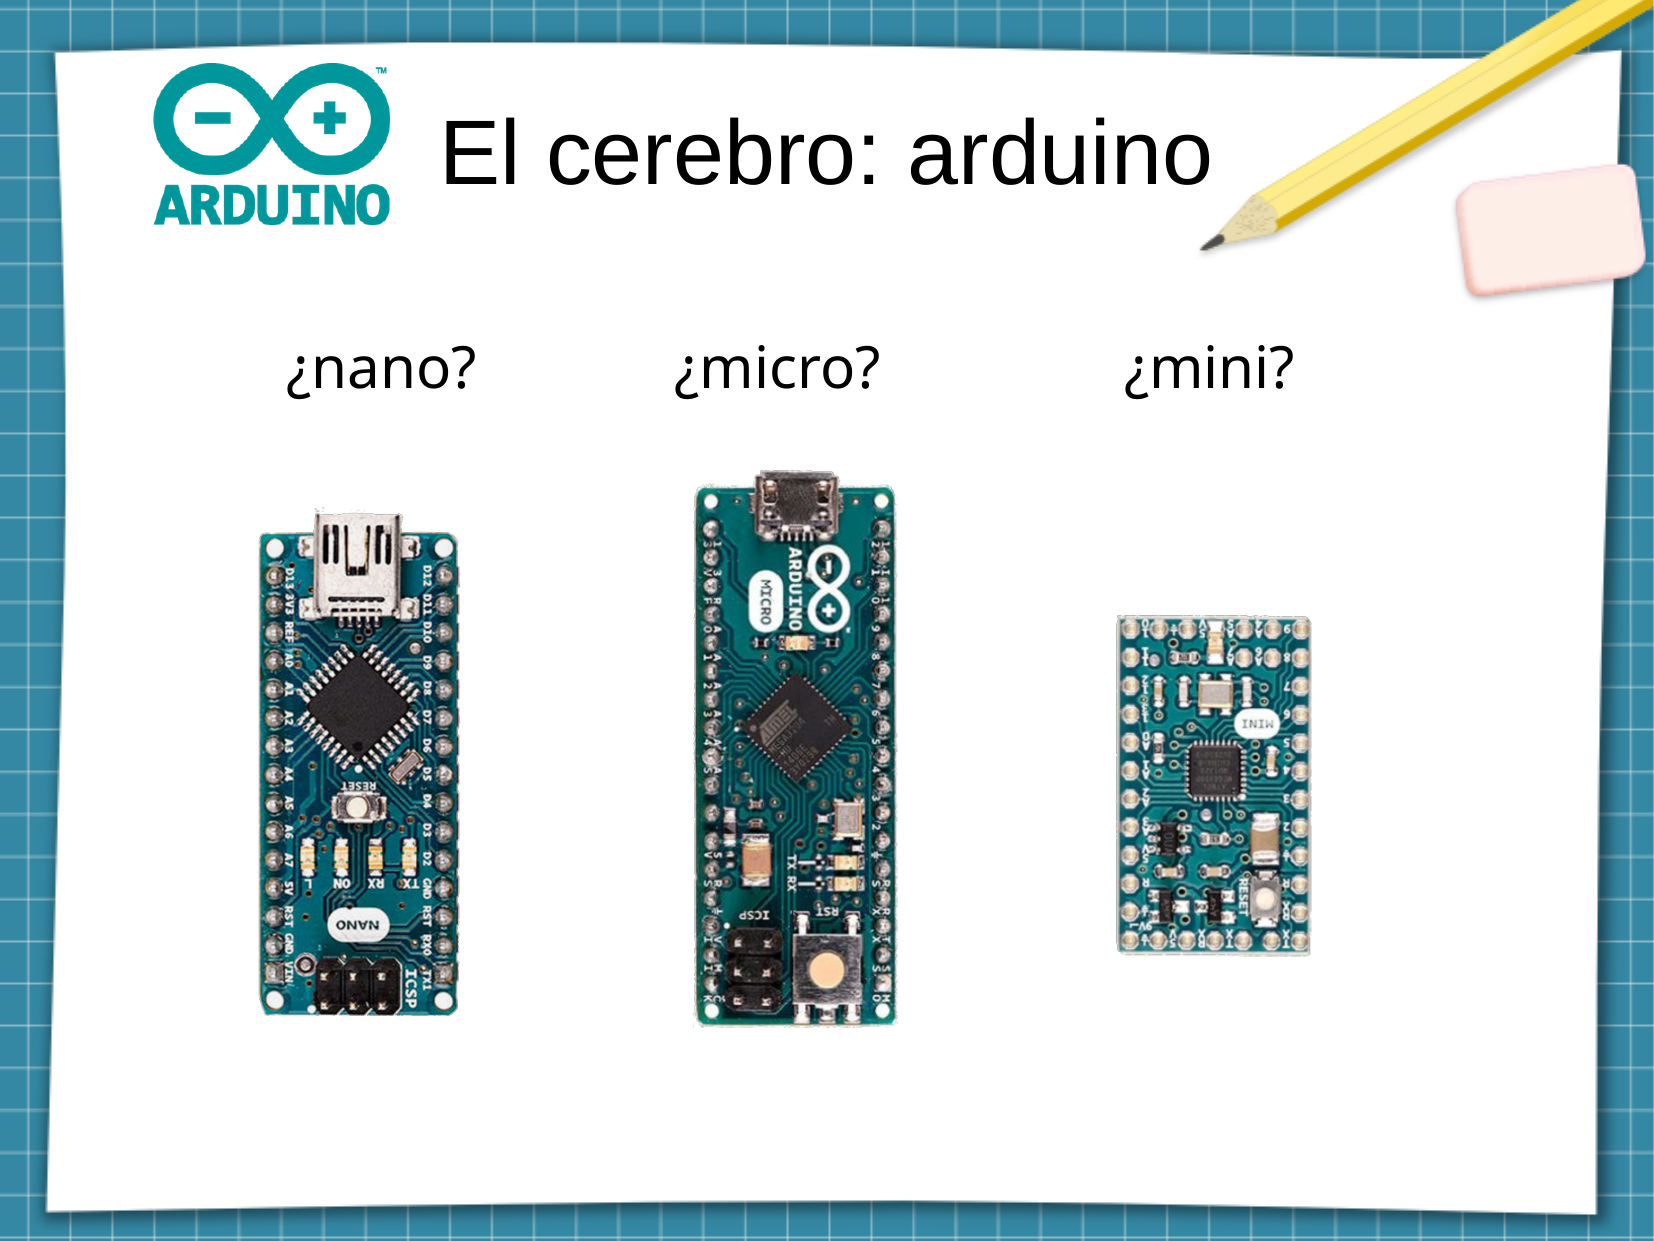

# El cerebro: arduino
¿nano? ¿micro? ¿mini?